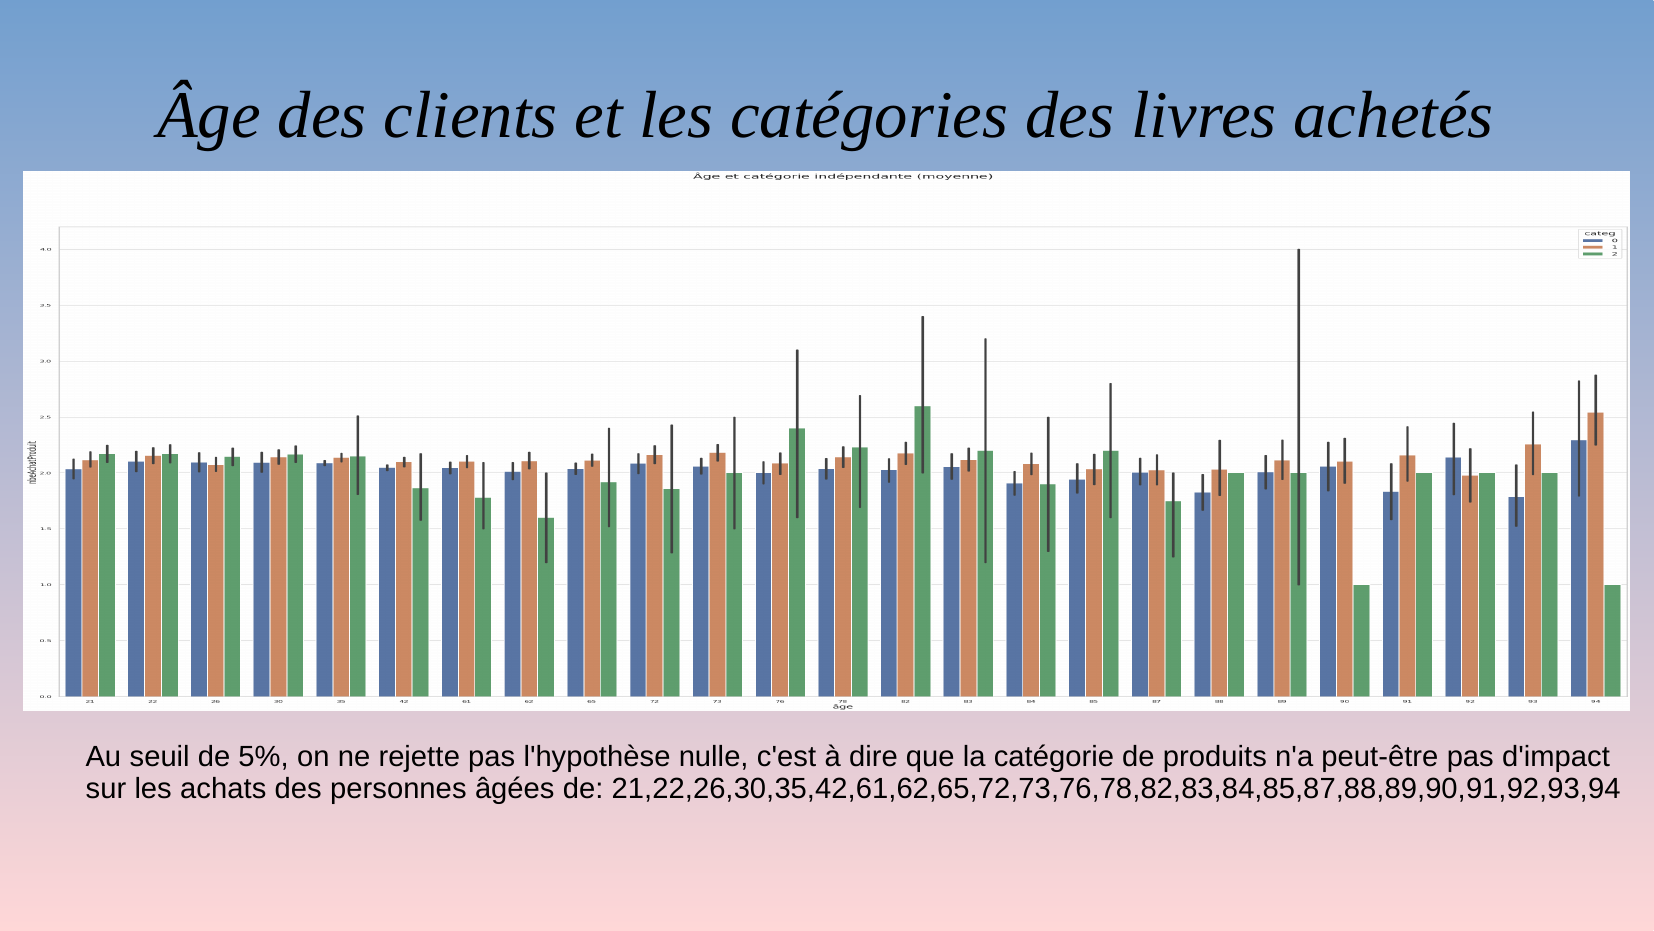

# Âge des clients et les catégories des livres achetés
Au seuil de 5%, on ne rejette pas l'hypothèse nulle, c'est à dire que la catégorie de produits n'a peut-être pas d'impact sur les achats des personnes âgées de: 21,22,26,30,35,42,61,62,65,72,73,76,78,82,83,84,85,87,88,89,90,91,92,93,94